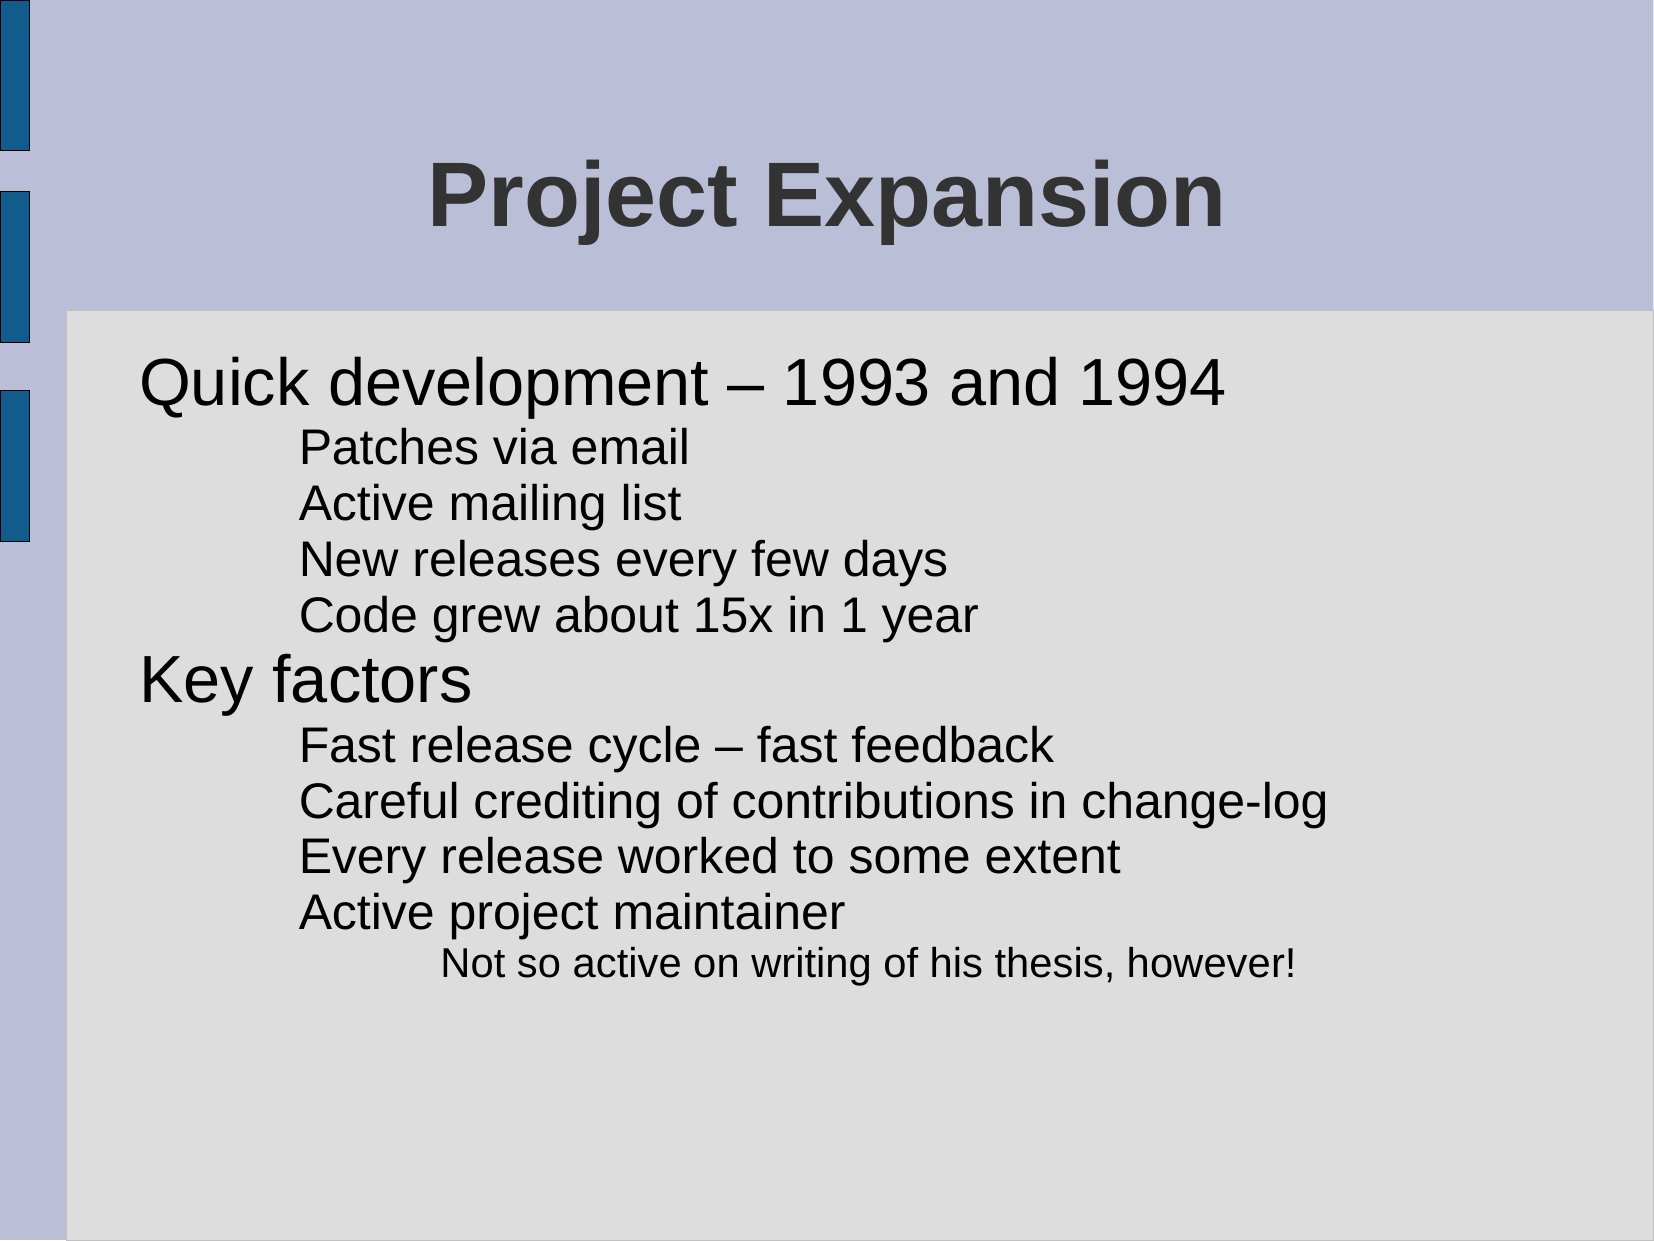

# Project Expansion
Quick development – 1993 and 1994
Patches via email
Active mailing list
New releases every few days
Code grew about 15x in 1 year
Key factors
Fast release cycle – fast feedback
Careful crediting of contributions in change-log
Every release worked to some extent
Active project maintainer
Not so active on writing of his thesis, however!